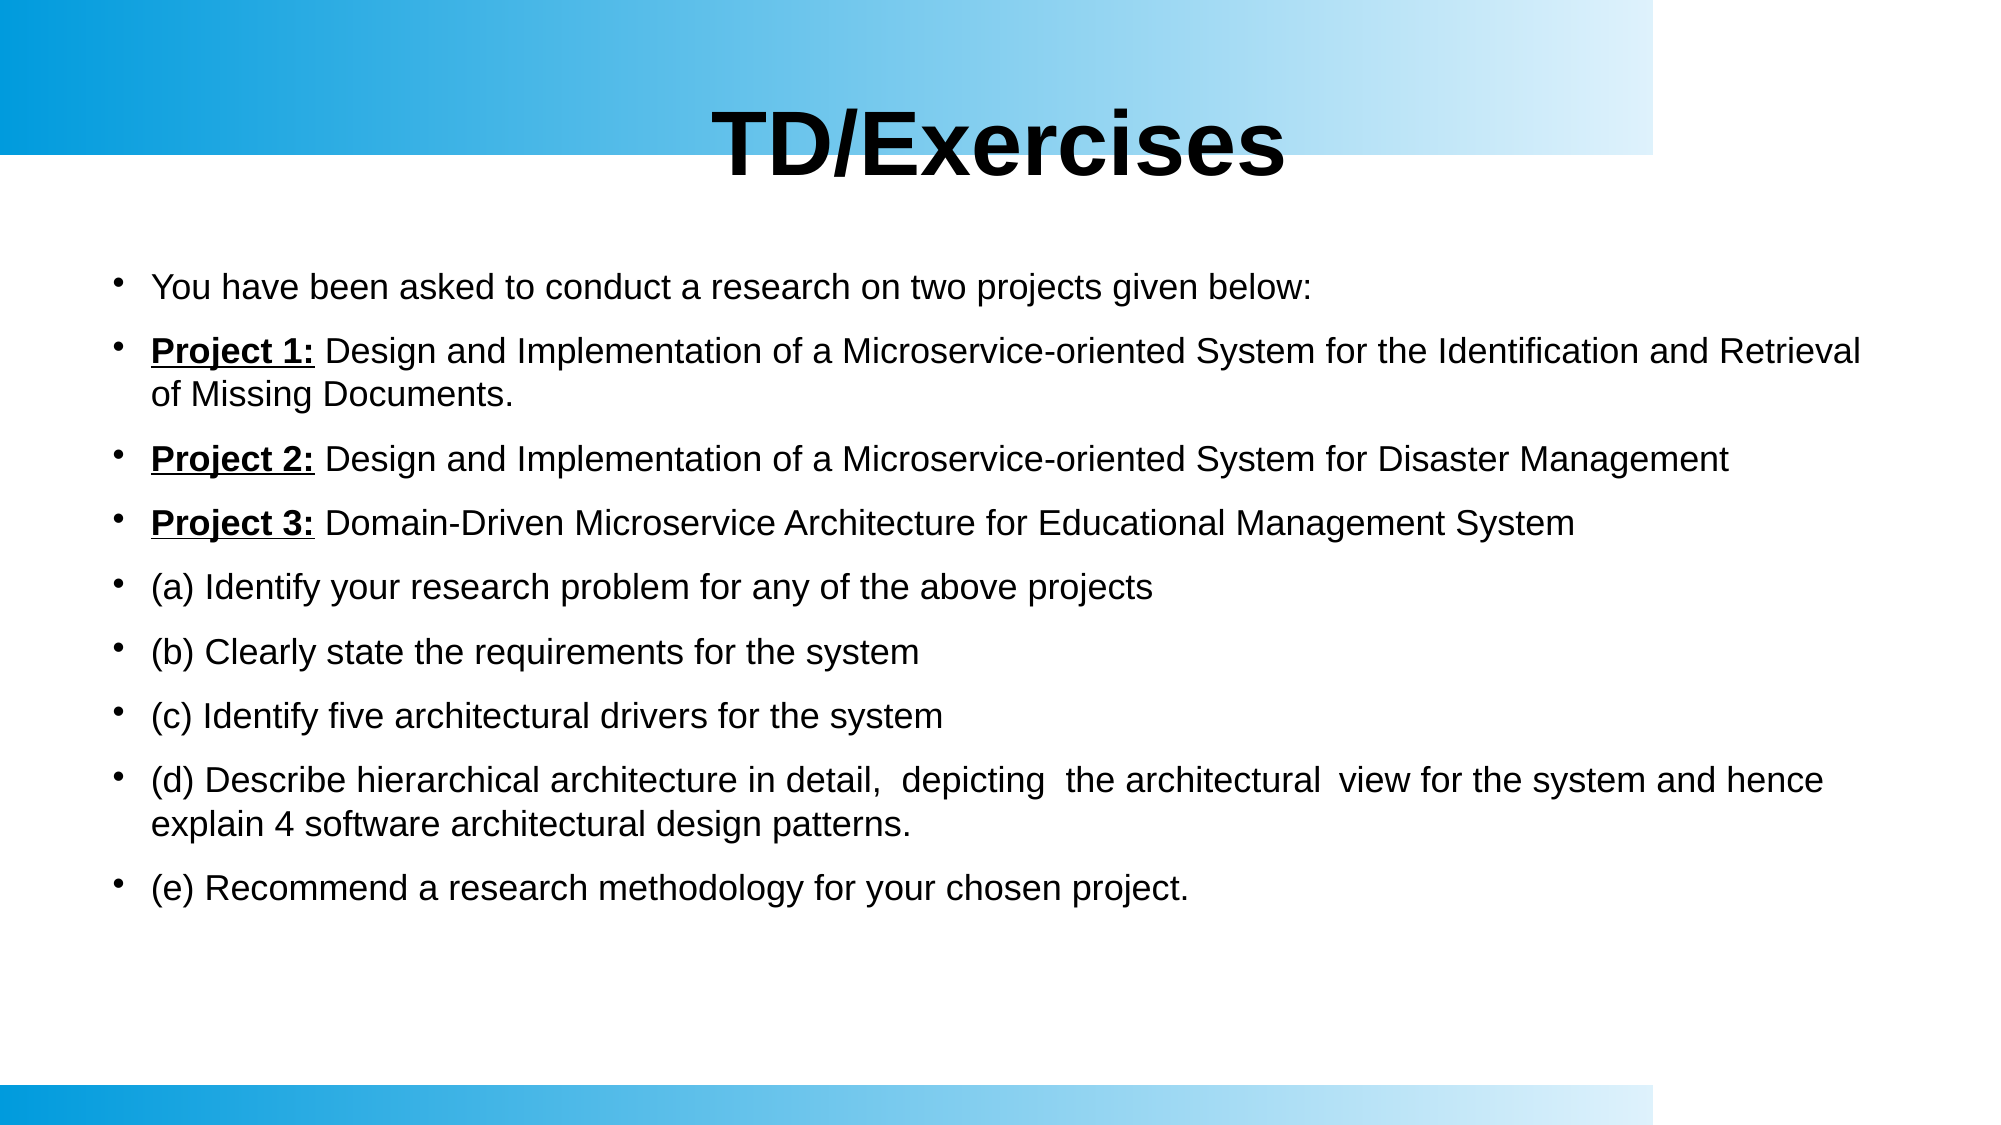

# TD/Exercises
You have been asked to conduct a research on two projects given below:
Project 1: Design and Implementation of a Microservice-oriented System for the Identification and Retrieval of Missing Documents.
Project 2: Design and Implementation of a Microservice-oriented System for Disaster Management
Project 3: Domain-Driven Microservice Architecture for Educational Management System
(a) Identify your research problem for any of the above projects
(b) Clearly state the requirements for the system
(c) Identify five architectural drivers for the system
(d) Describe hierarchical architecture in detail, depicting the architectural 	view for the system and hence explain 4 software architectural design patterns.
(e) Recommend a research methodology for your chosen project.